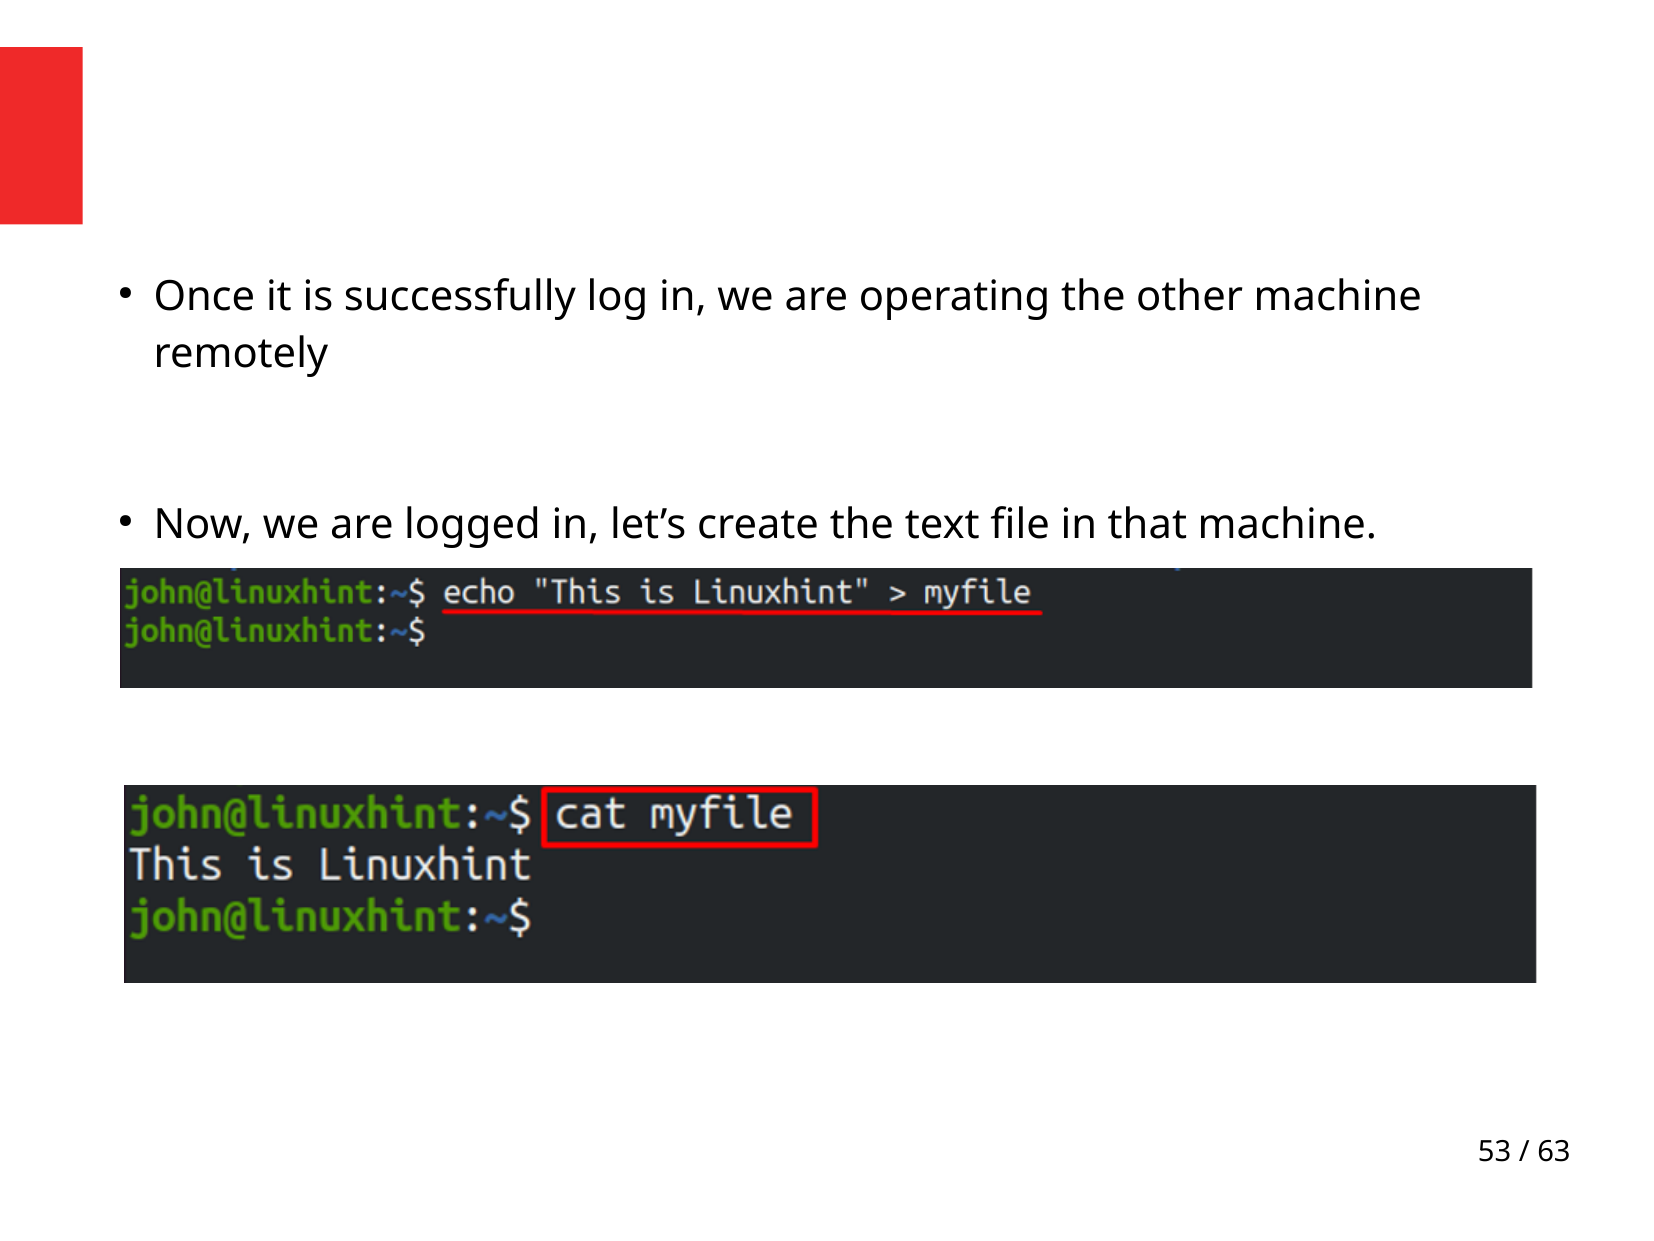

# Once it is successfully log in, we are operating the other machine remotely
Now, we are logged in, let’s create the text file in that machine.
53